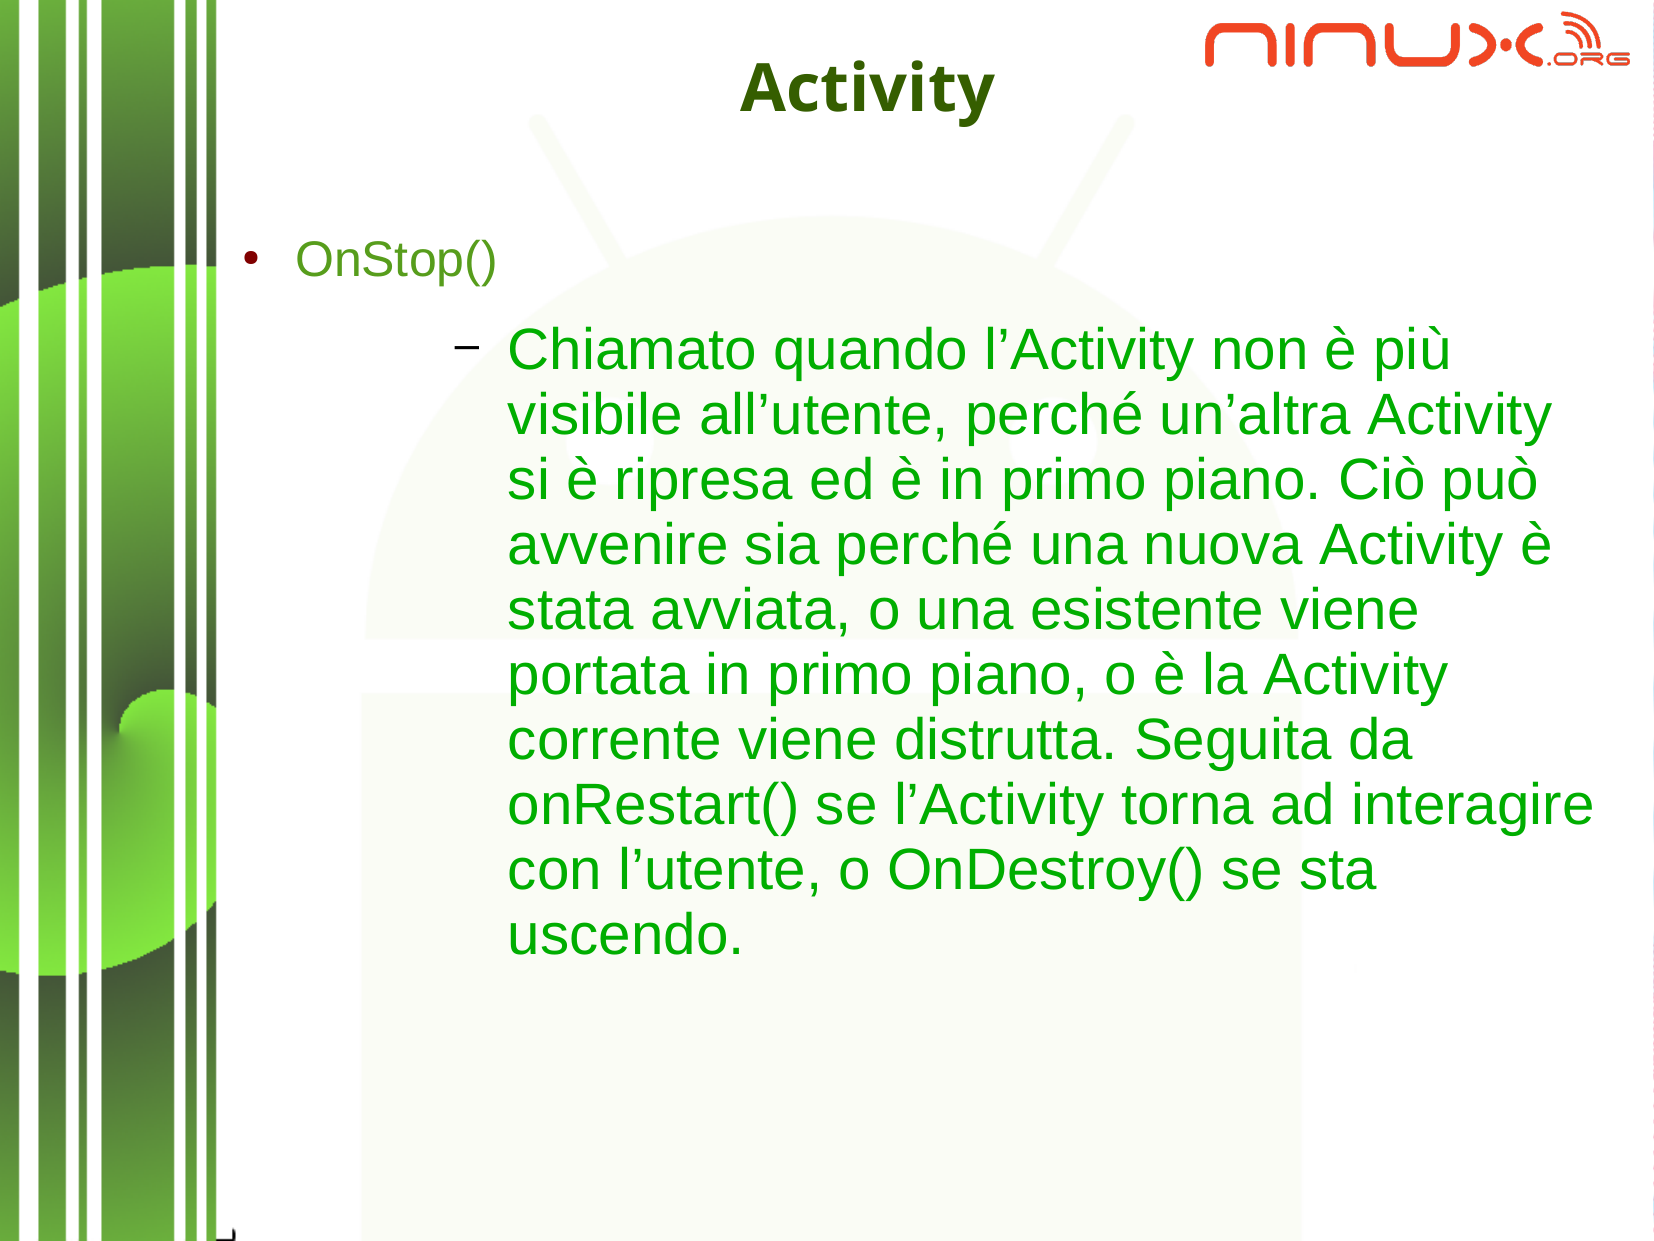

# Activity
OnStop()
Chiamato quando l’Activity non è più visibile all’utente, perché un’altra Activity si è ripresa ed è in primo piano. Ciò può avvenire sia perché una nuova Activity è stata avviata, o una esistente viene portata in primo piano, o è la Activity corrente viene distrutta. Seguita da onRestart() se l’Activity torna ad interagire con l’utente, o OnDestroy() se sta uscendo.